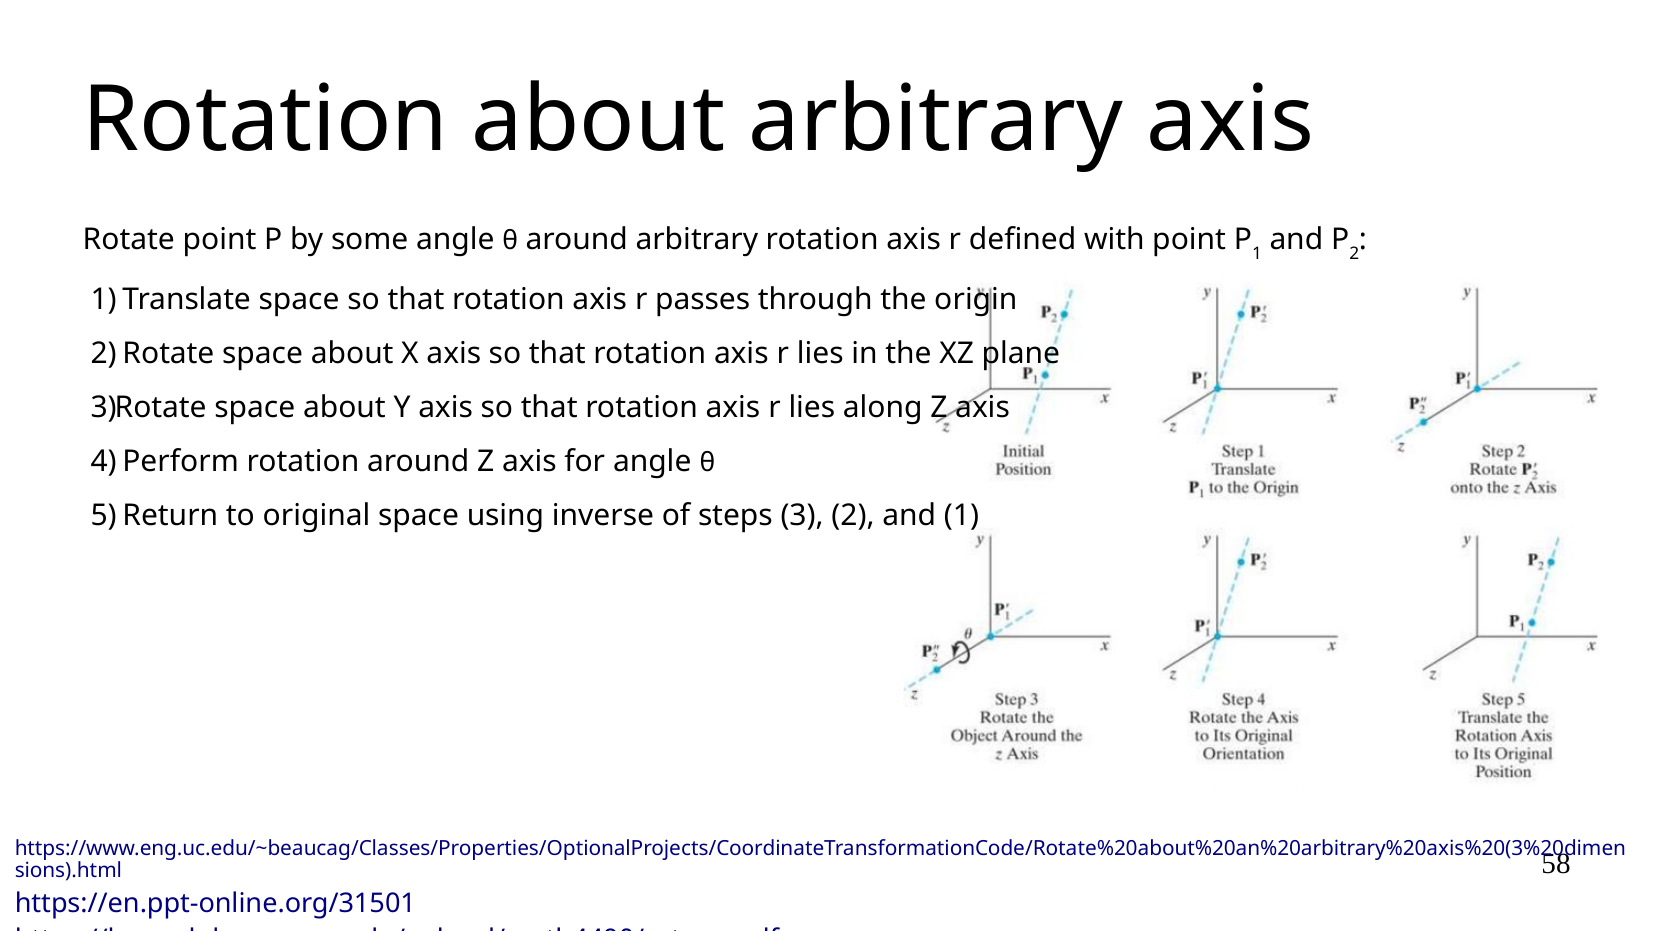

# Rotation about arbitrary axis
Rotate point P by some angle θ around arbitrary rotation axis r defined with point P1 and P2:
 Translate space so that rotation axis r passes through the origin
 Rotate space about X axis so that rotation axis r lies in the XZ plane
Rotate space about Y axis so that rotation axis r lies along Z axis
 Perform rotation around Z axis for angle θ
 Return to original space using inverse of steps (3), (2), and (1)
https://www.eng.uc.edu/~beaucag/Classes/Properties/OptionalProjects/CoordinateTransformationCode/Rotate%20about%20an%20arbitrary%20axis%20(3%20dimensions).html
https://en.ppt-online.org/31501
https://ksuweb.kennesaw.edu/~plaval/math4490/rotgen.pdf
58